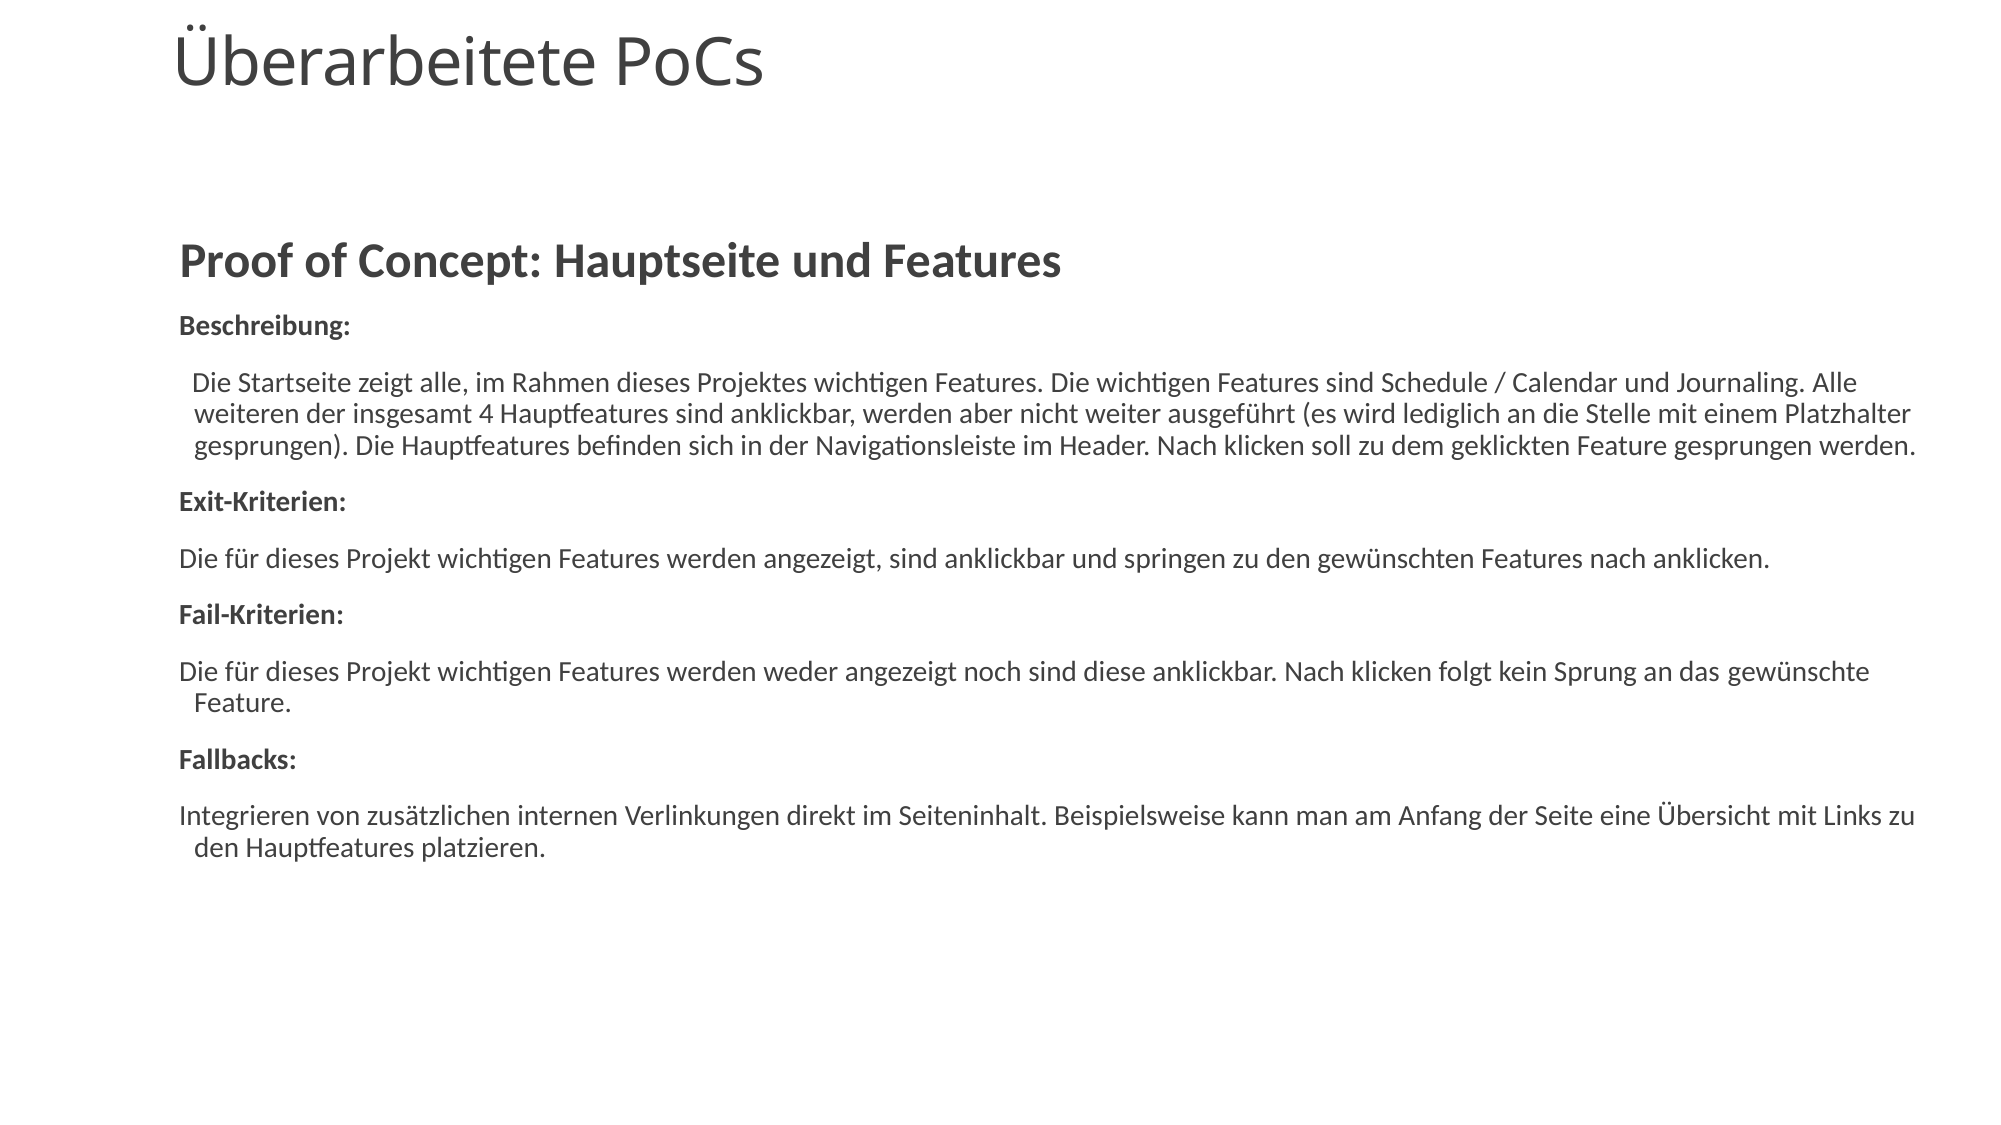

# Überarbeitete PoCs
Proof of Concept: Hauptseite und Features
Beschreibung:
  Die Startseite zeigt alle, im Rahmen dieses Projektes wichtigen Features. Die wichtigen Features sind Schedule / Calendar und Journaling. Alle weiteren der insgesamt 4 Hauptfeatures sind anklickbar, werden aber nicht weiter ausgeführt (es wird lediglich an die Stelle mit einem Platzhalter gesprungen). Die Hauptfeatures befinden sich in der Navigationsleiste im Header. Nach klicken soll zu dem geklickten Feature gesprungen werden.
Exit-Kriterien:
Die für dieses Projekt wichtigen Features werden angezeigt, sind anklickbar und springen zu den gewünschten Features nach anklicken.
Fail-Kriterien:
Die für dieses Projekt wichtigen Features werden weder angezeigt noch sind diese anklickbar. Nach klicken folgt kein Sprung an das gewünschte Feature.
Fallbacks:
Integrieren von zusätzlichen internen Verlinkungen direkt im Seiteninhalt. Beispielsweise kann man am Anfang der Seite eine Übersicht mit Links zu den Hauptfeatures platzieren.
8